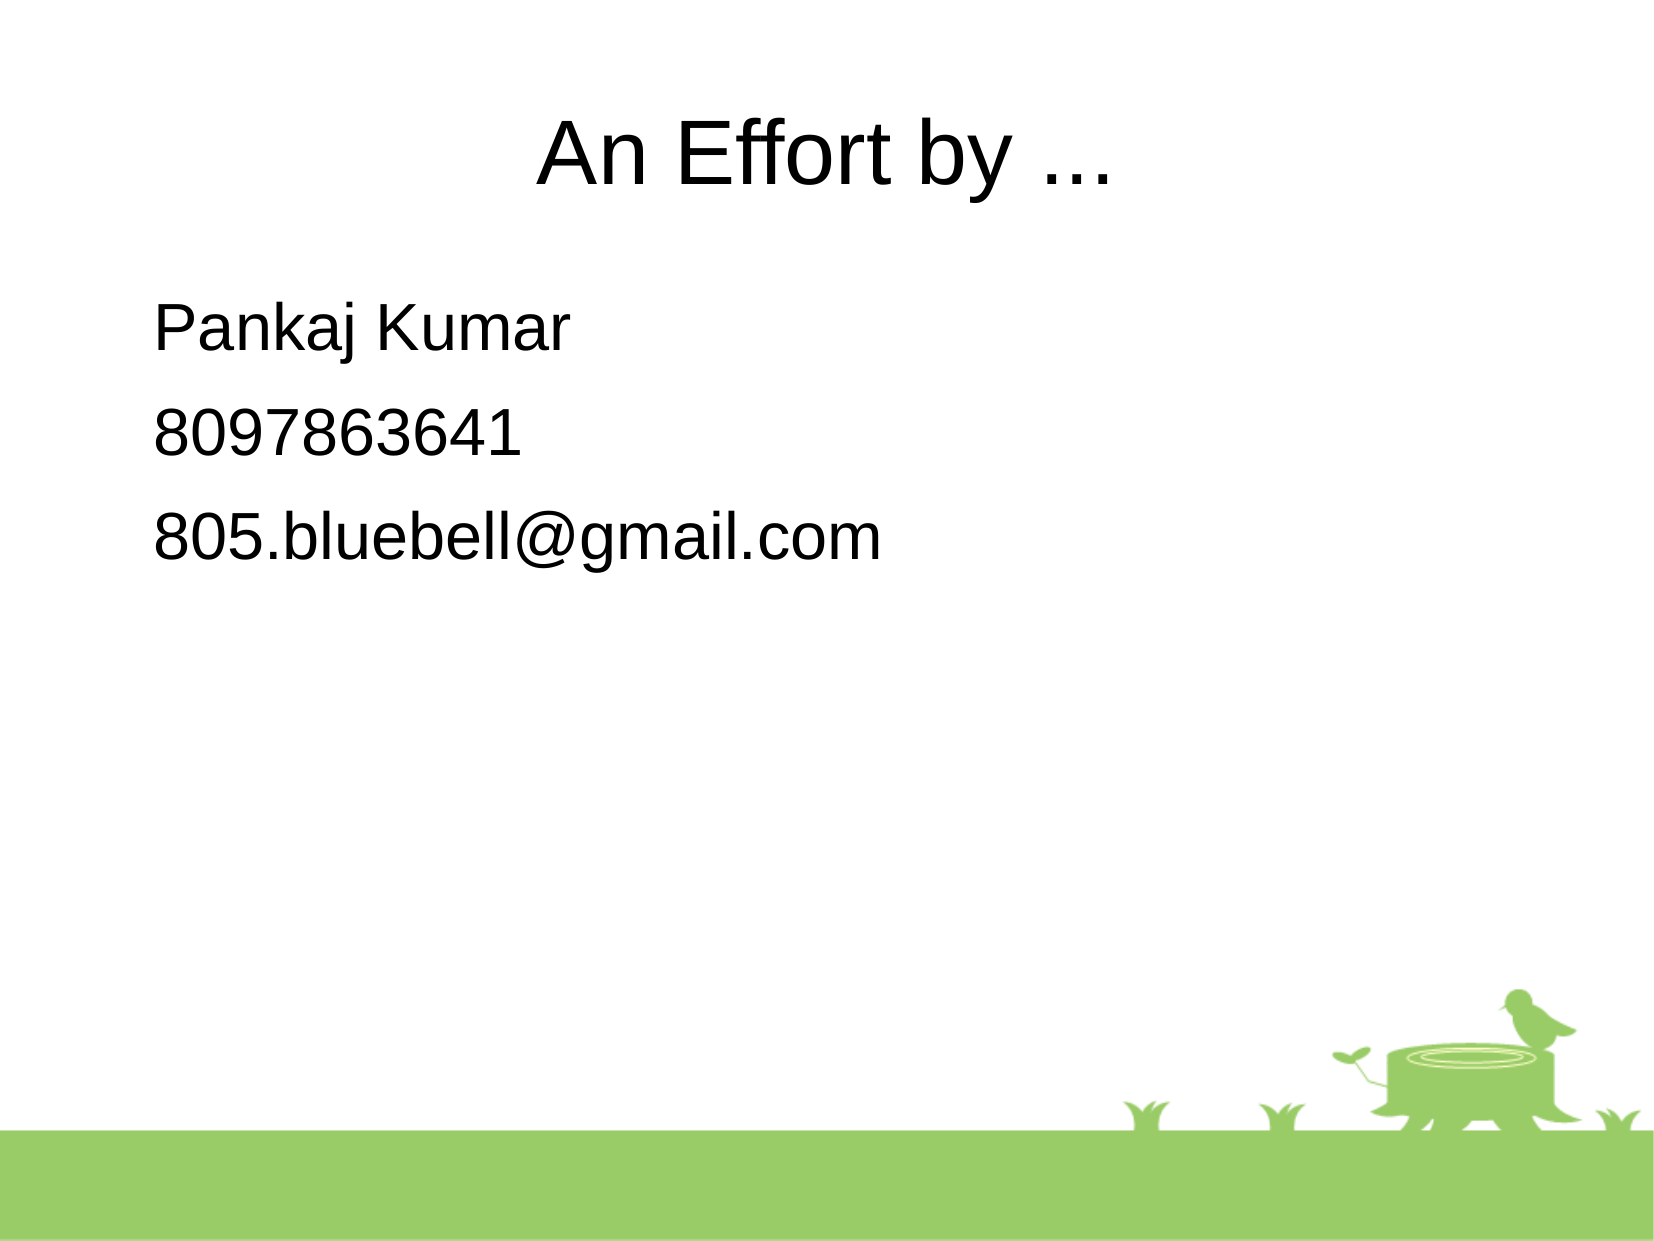

# An Effort by ...
Pankaj Kumar
8097863641
805.bluebell@gmail.com